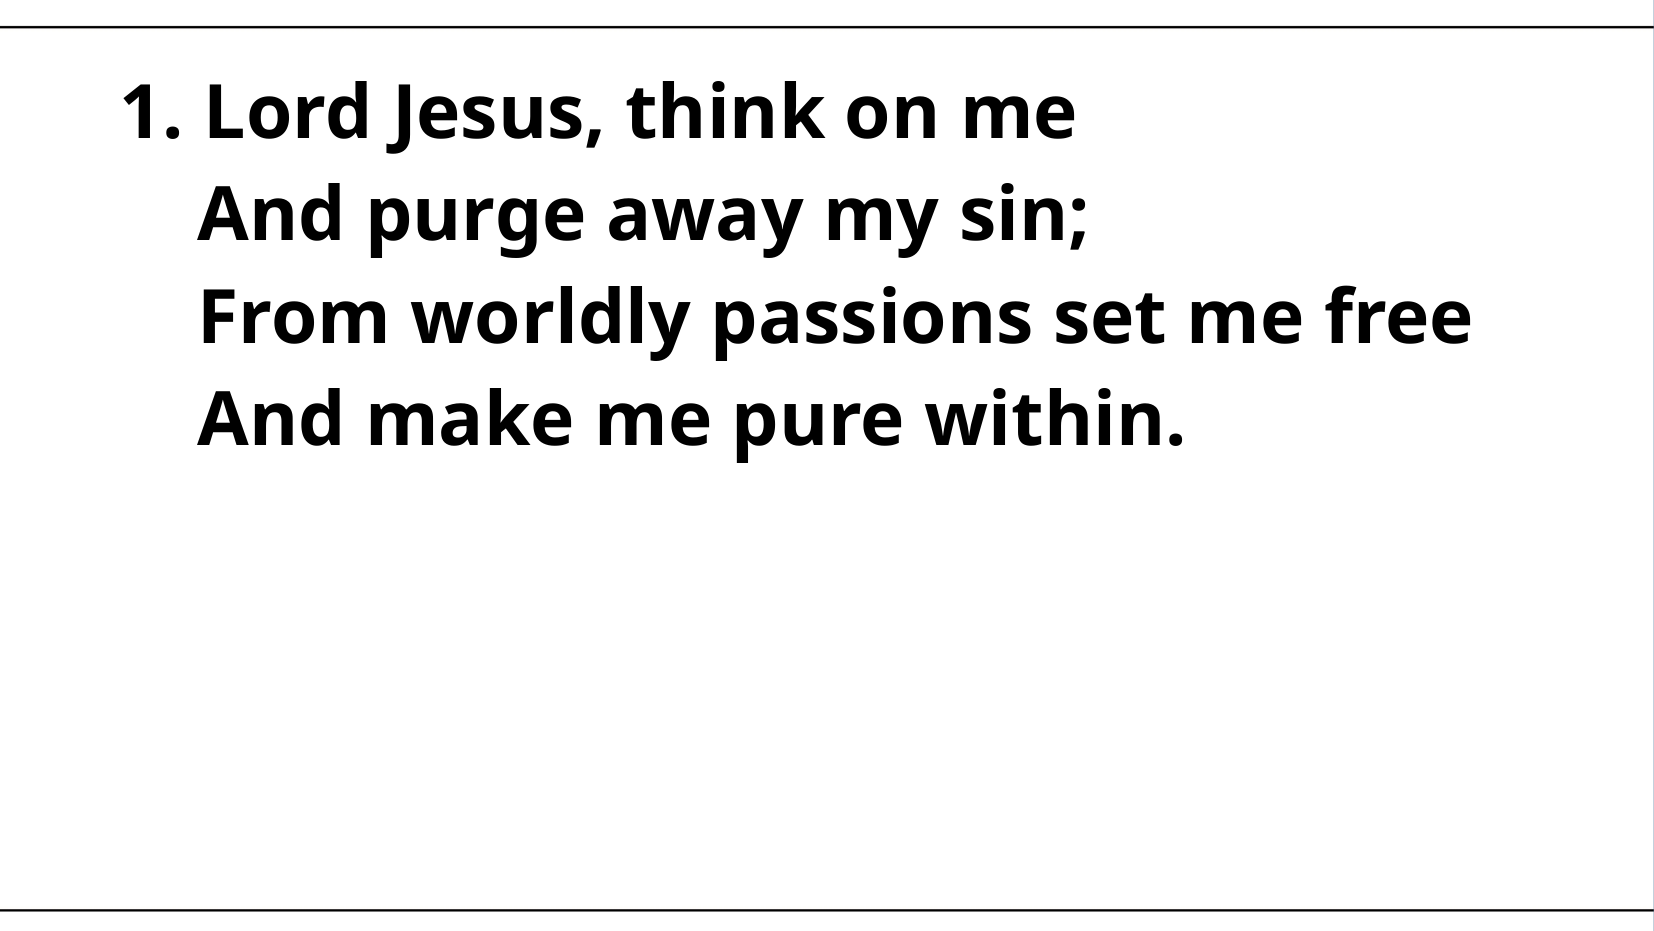

1. Lord Jesus, think on me
 And purge away my sin;
 From worldly passions set me free
 And make me pure within.